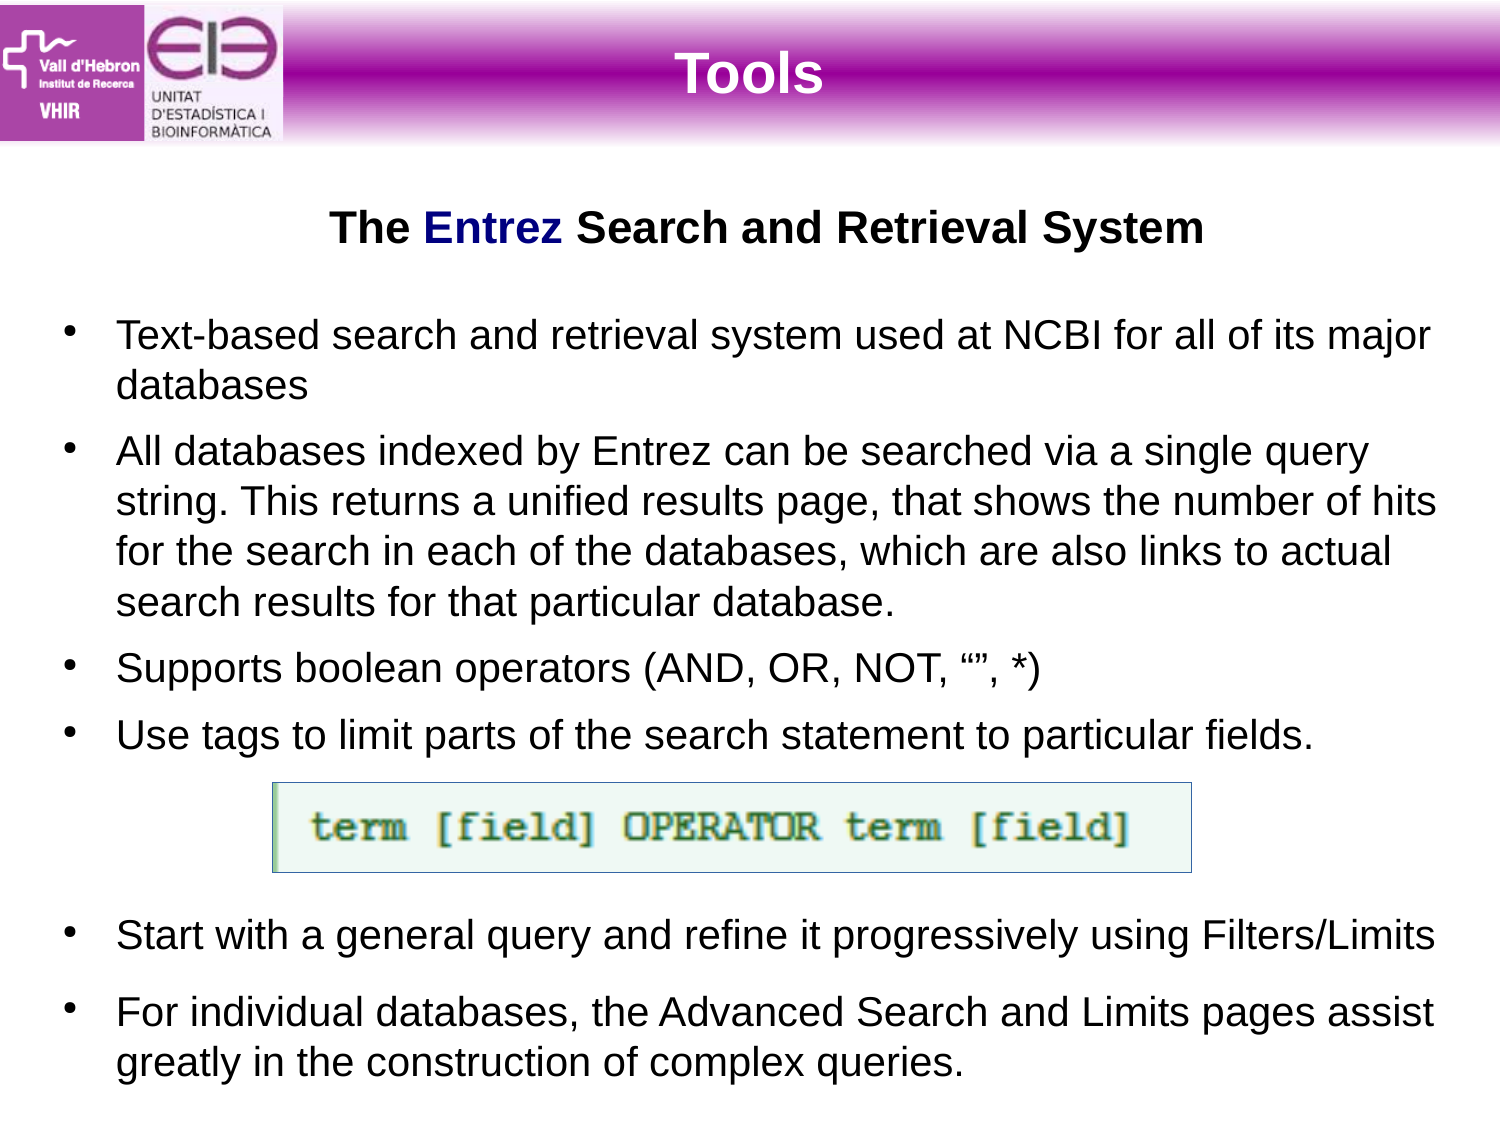

Tools
The Entrez Search and Retrieval System
# Text-based search and retrieval system used at NCBI for all of its major databases
All databases indexed by Entrez can be searched via a single query string. This returns a unified results page, that shows the number of hits for the search in each of the databases, which are also links to actual search results for that particular database.
Supports boolean operators (AND, OR, NOT, “”, *)
Use tags to limit parts of the search statement to particular fields.
Start with a general query and refine it progressively using Filters/Limits
For individual databases, the Advanced Search and Limits pages assist greatly in the construction of complex queries.